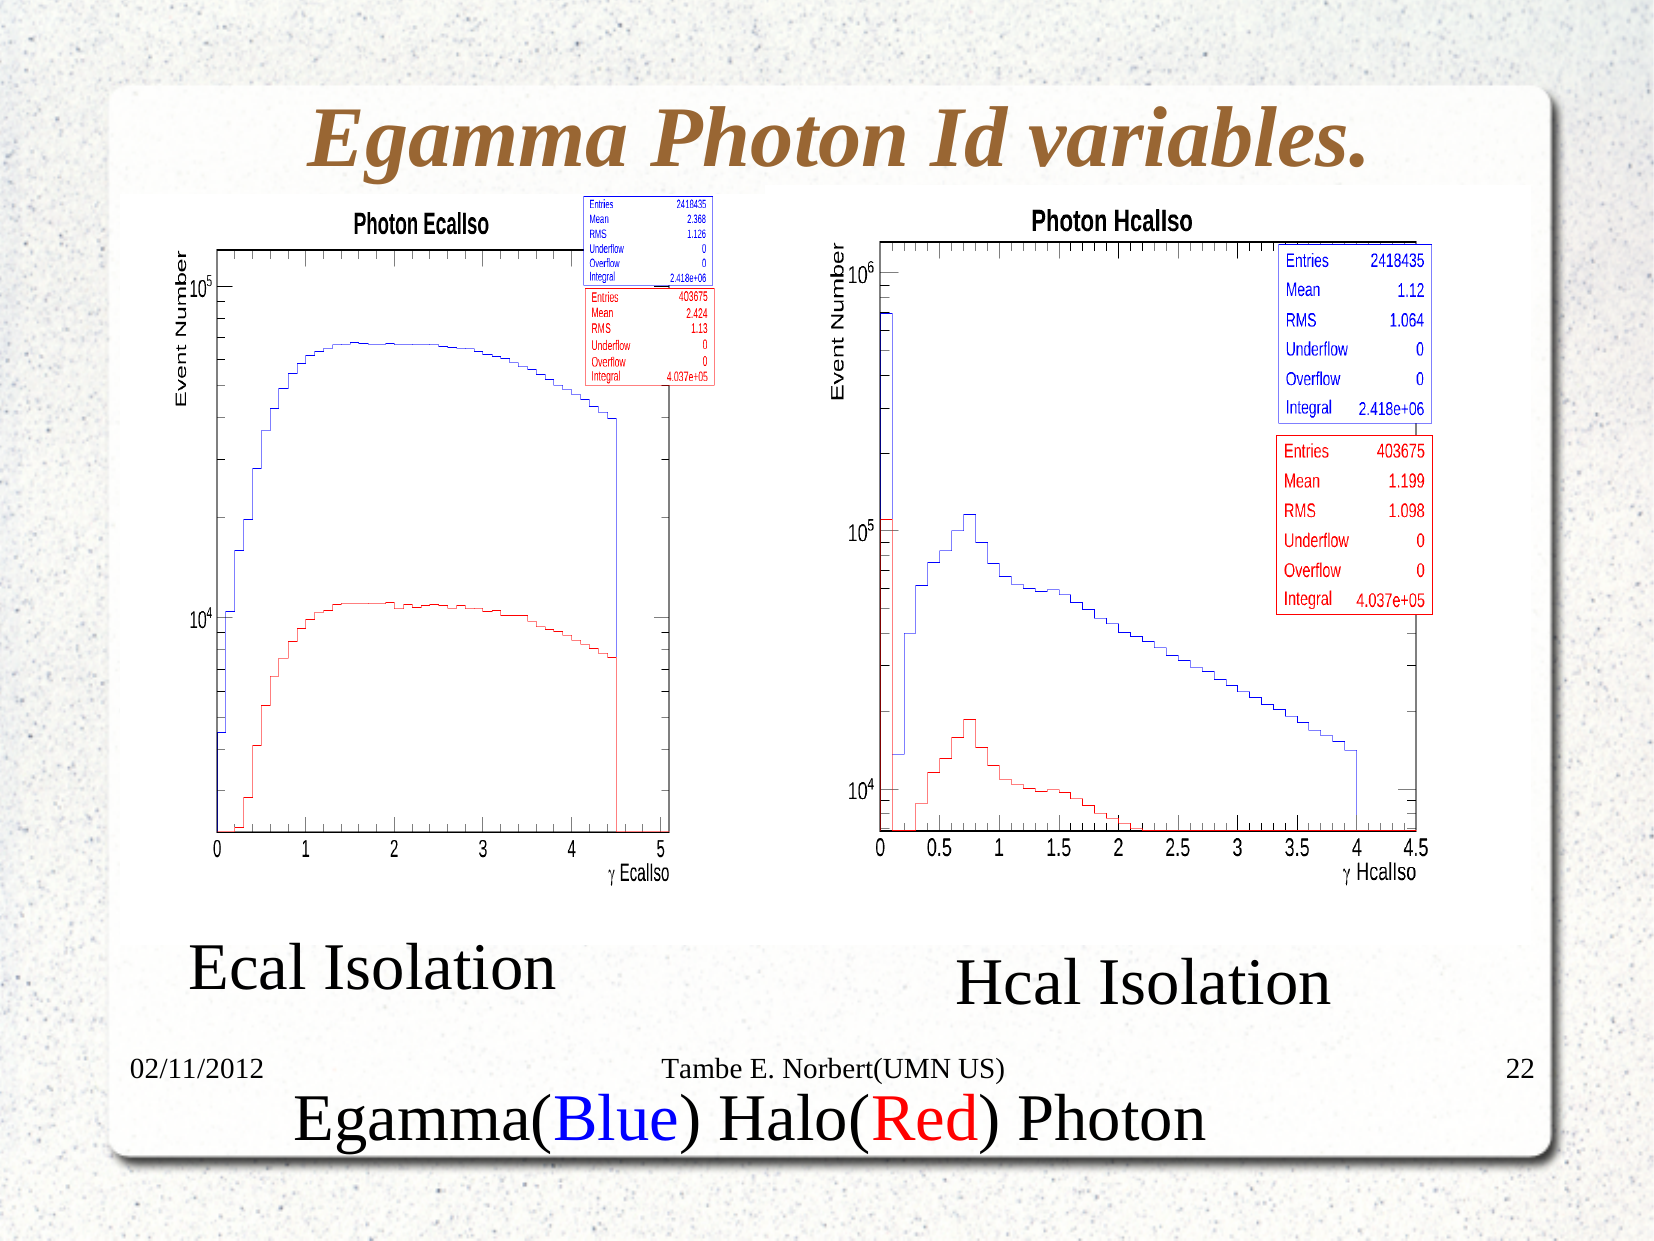

# Egamma Photon Id variables.
Ecal Isolation
Hcal Isolation
02/11/2012
Tambe E. Norbert(UMN US)
22
Egamma(Blue) Halo(Red) Photon